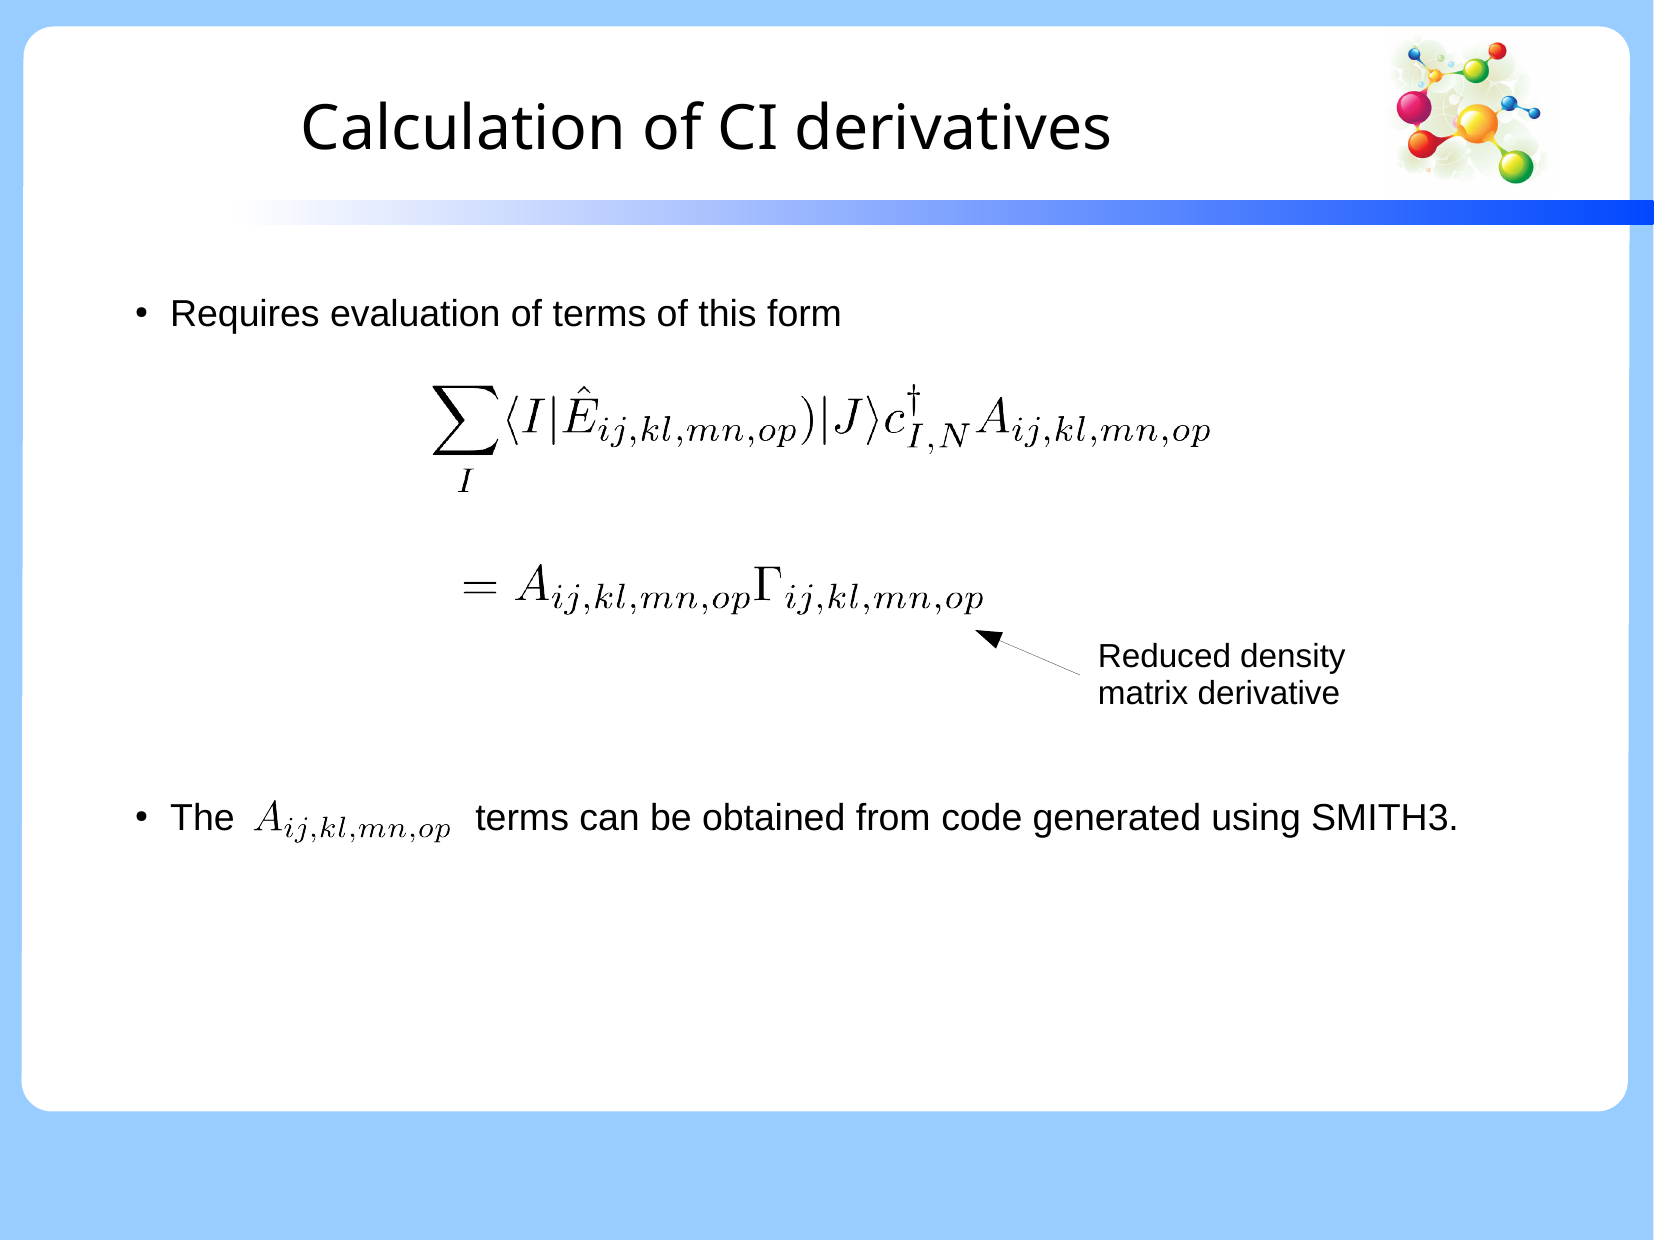

# Calculation of CI derivatives
Requires evaluation of terms of this form
The terms can be obtained from code generated using SMITH3.
Reduced density matrix derivative